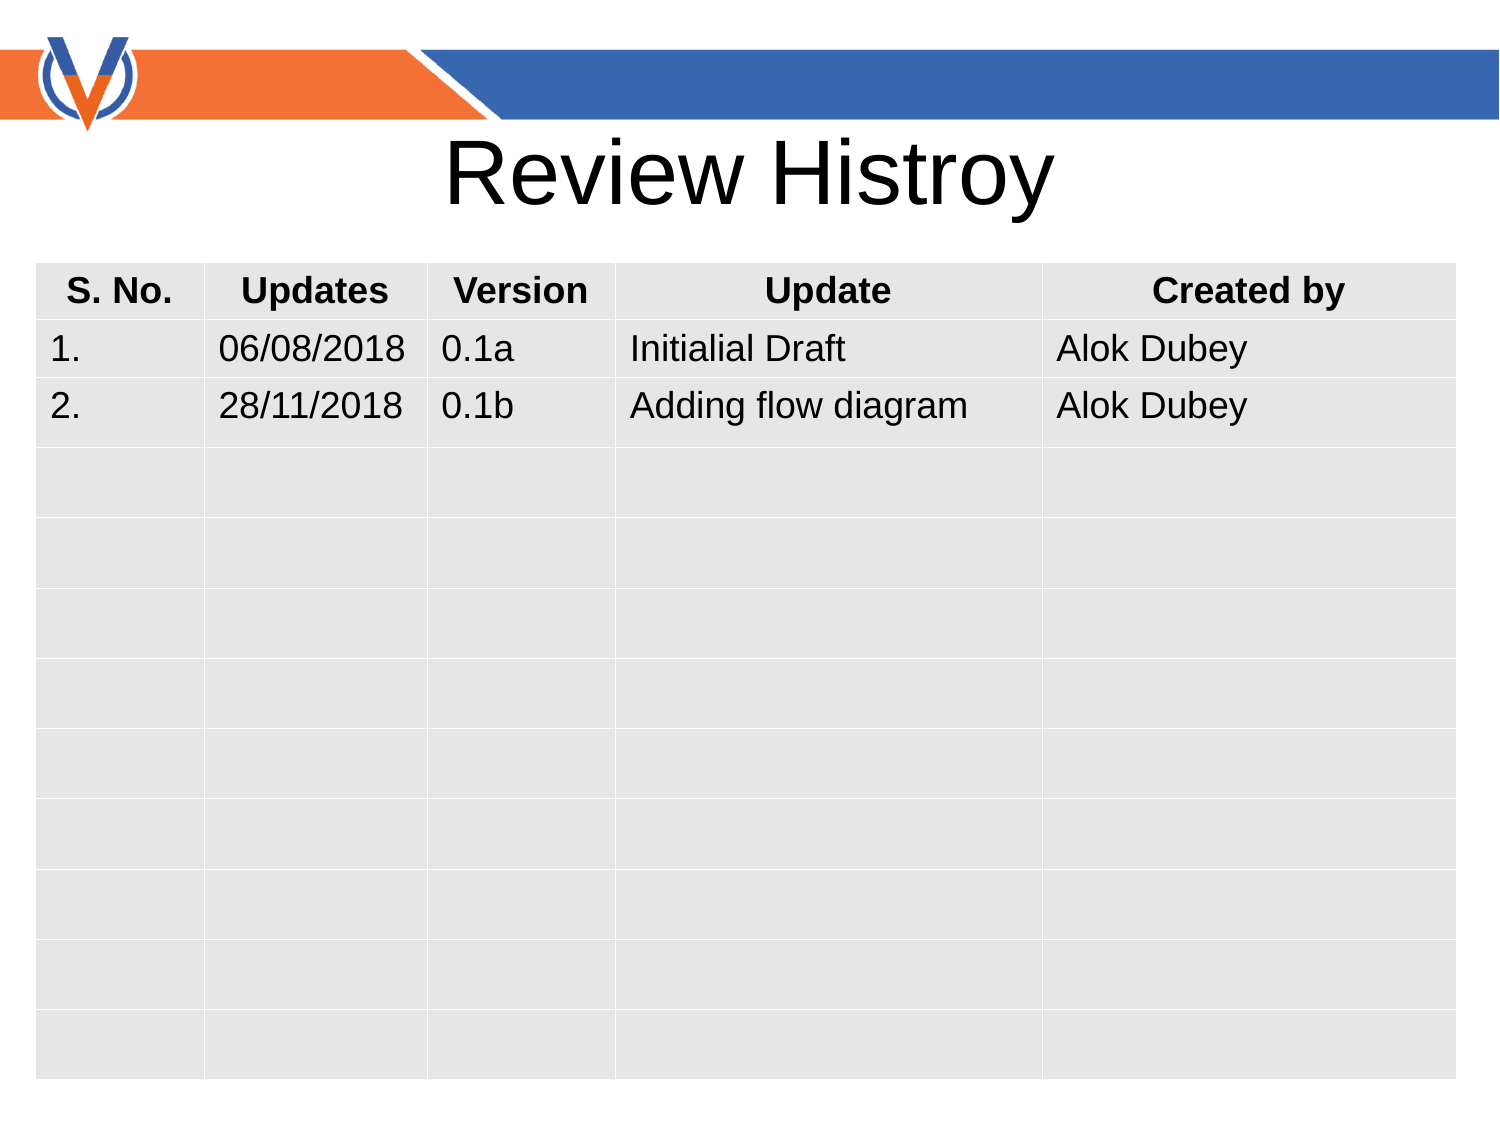

Review Histroy
| S. No. | Updates | Version | Update | Created by |
| --- | --- | --- | --- | --- |
| 1. | 06/08/2018 | 0.1a | Initialial Draft | Alok Dubey |
| 2. | 28/11/2018 | 0.1b | Adding flow diagram | Alok Dubey |
| | | | | |
| | | | | |
| | | | | |
| | | | | |
| | | | | |
| | | | | |
| | | | | |
| | | | | |
| | | | | |